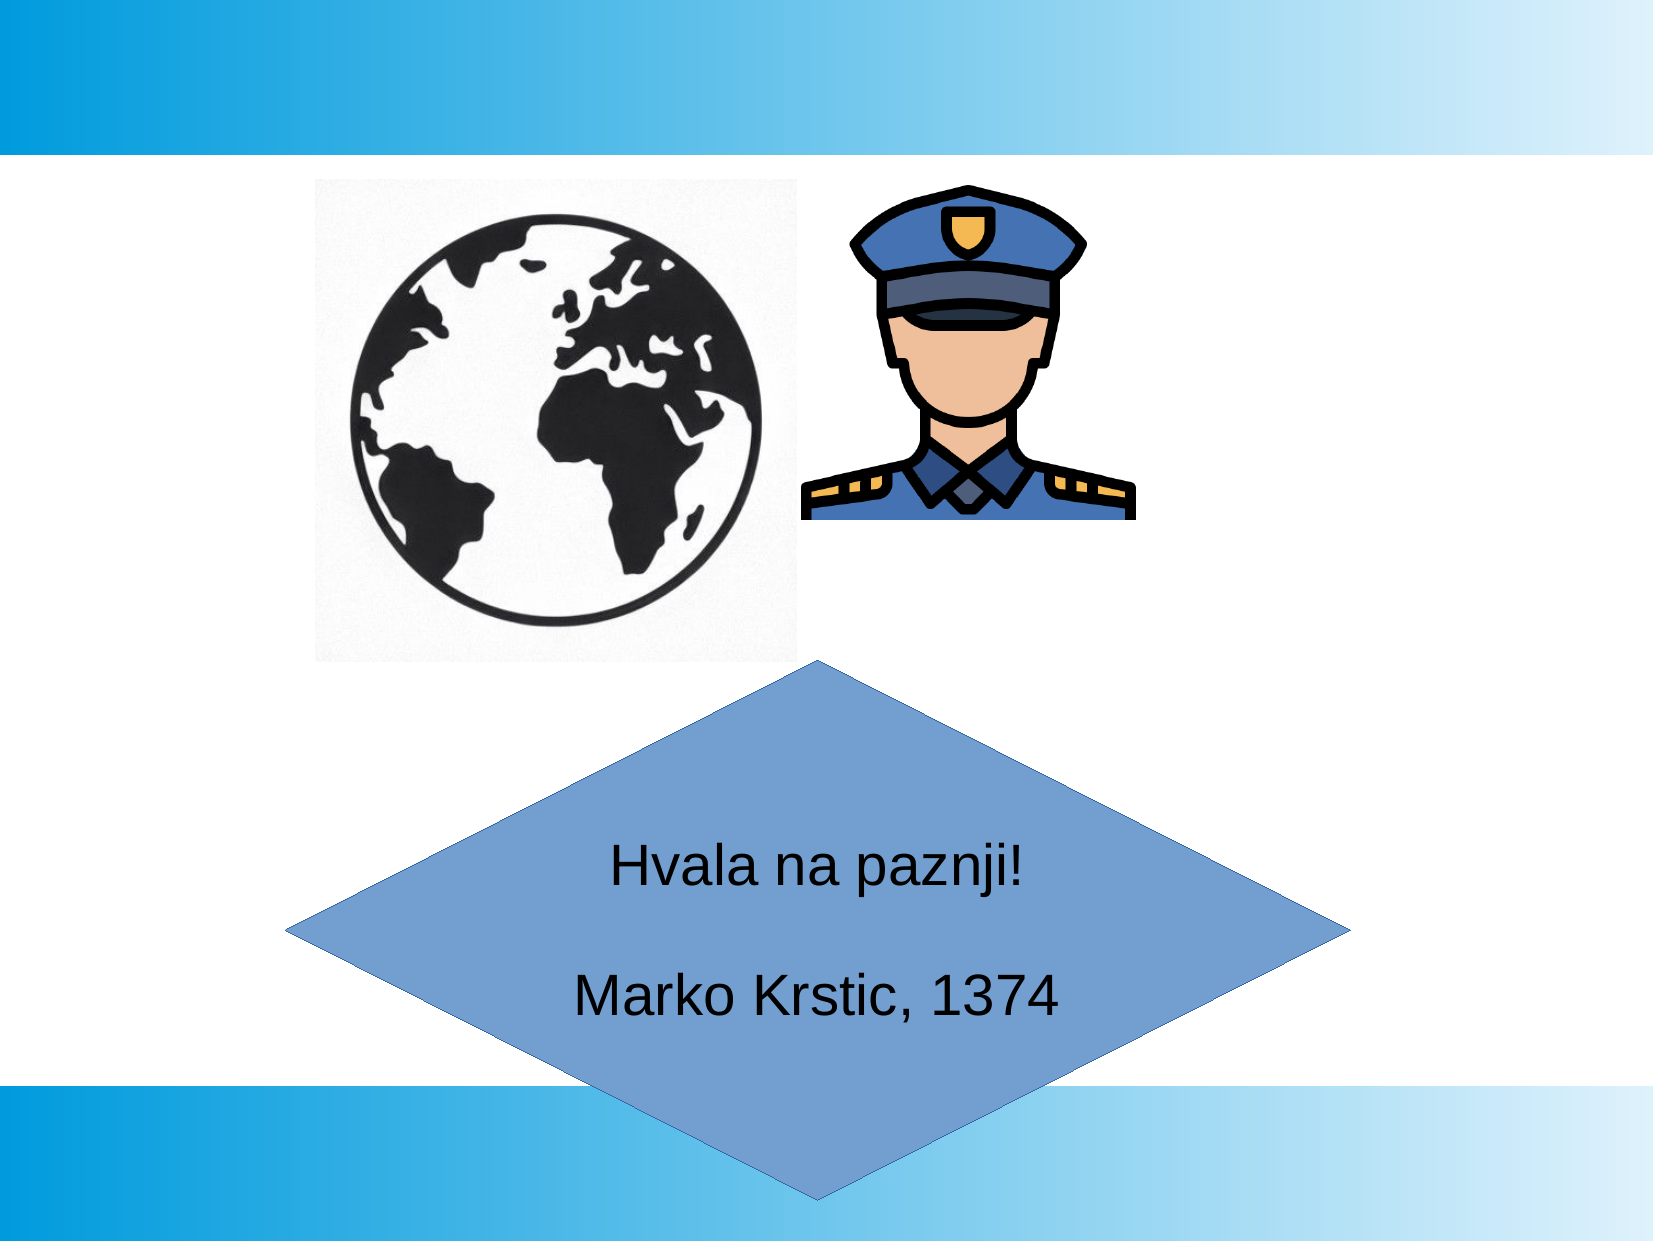

#
Hvala na paznji!
Marko Krstic, 1374